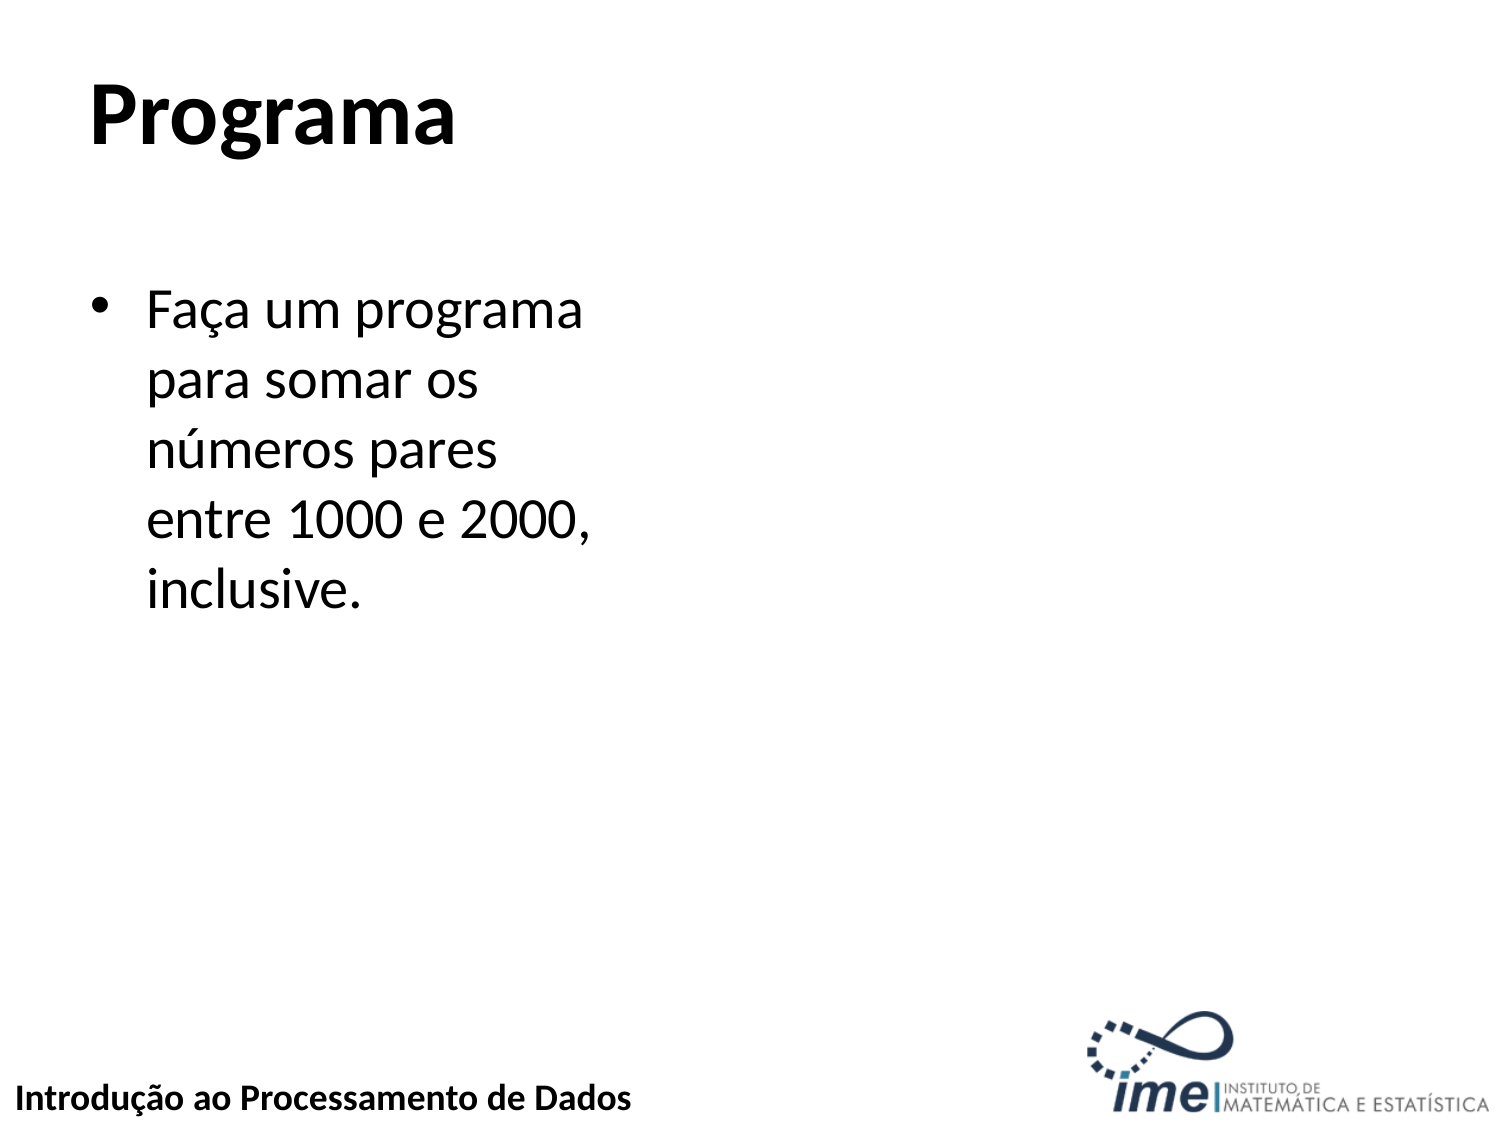

# Programa
Faça um programa para somar os números pares entre 1000 e 2000, inclusive.